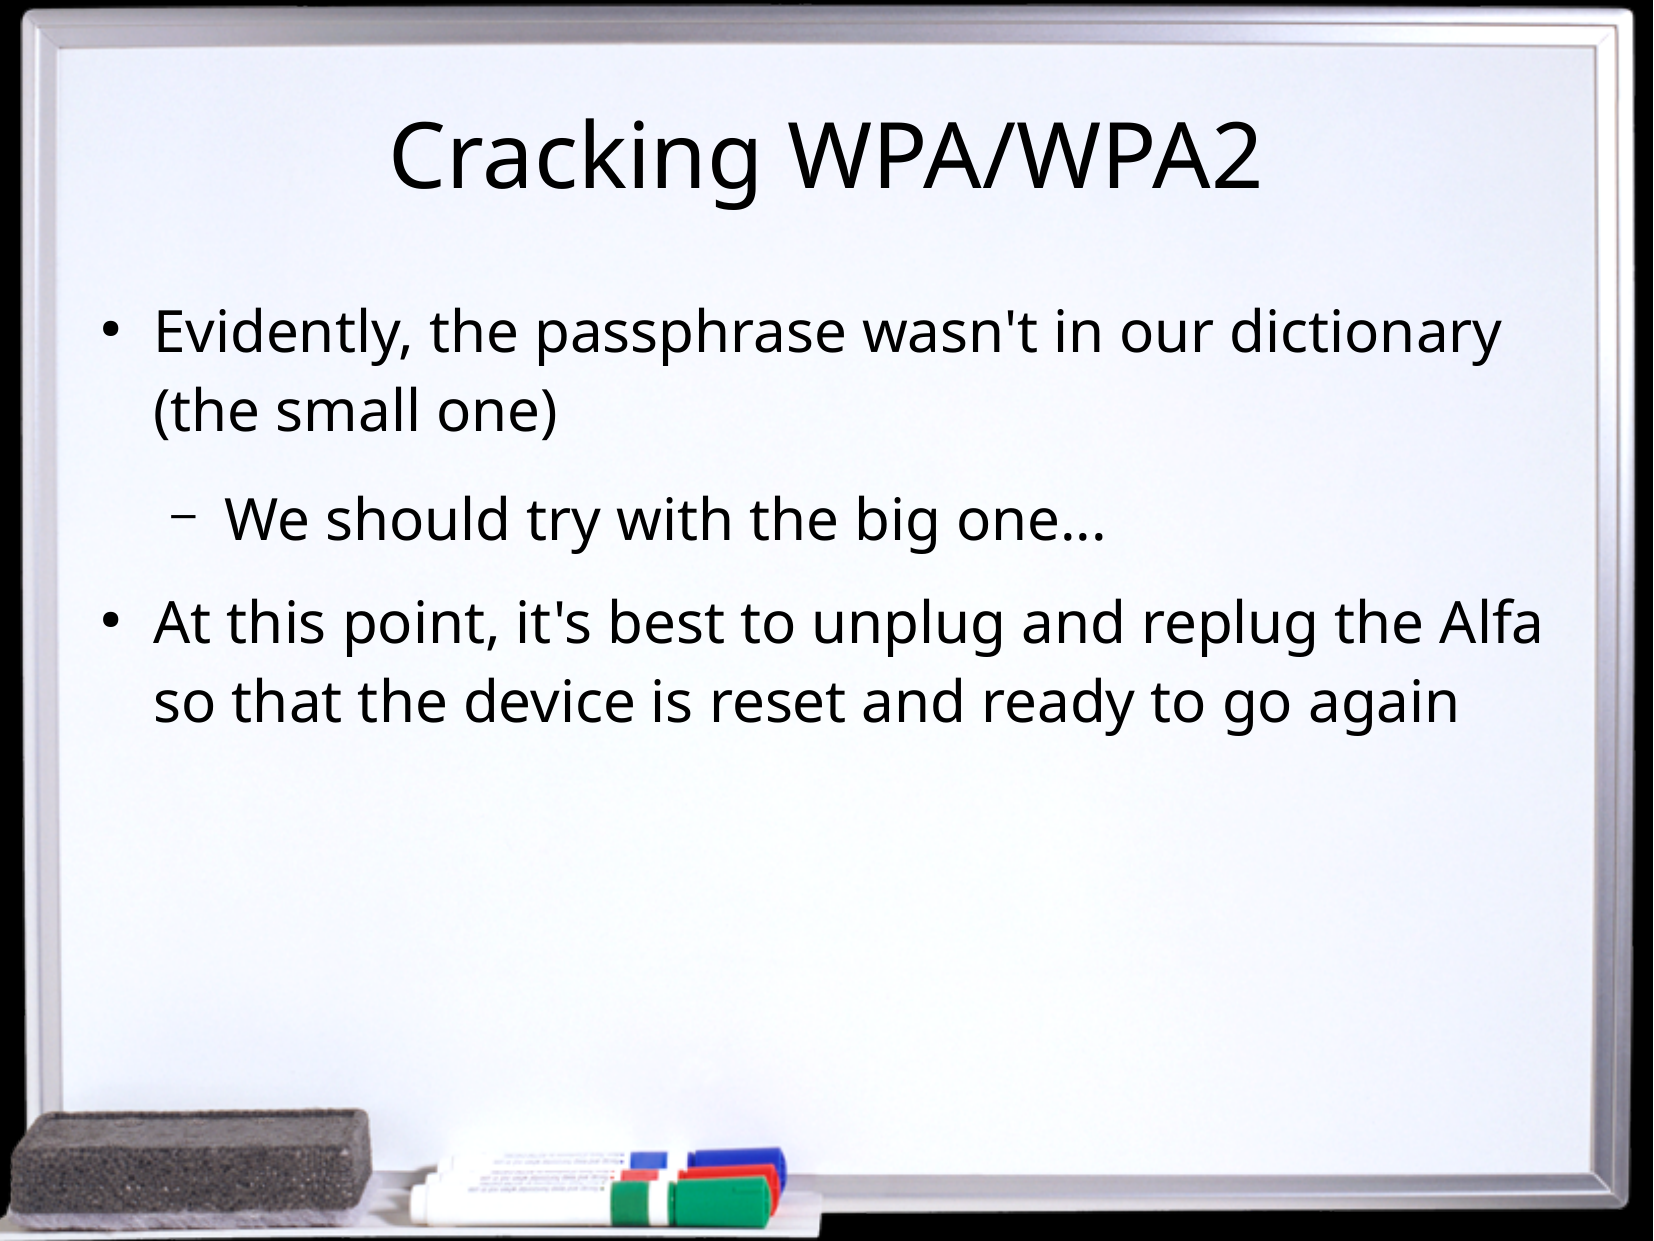

# Cracking WPA/WPA2
Evidently, the passphrase wasn't in our dictionary (the small one)
We should try with the big one...
At this point, it's best to unplug and replug the Alfa so that the device is reset and ready to go again